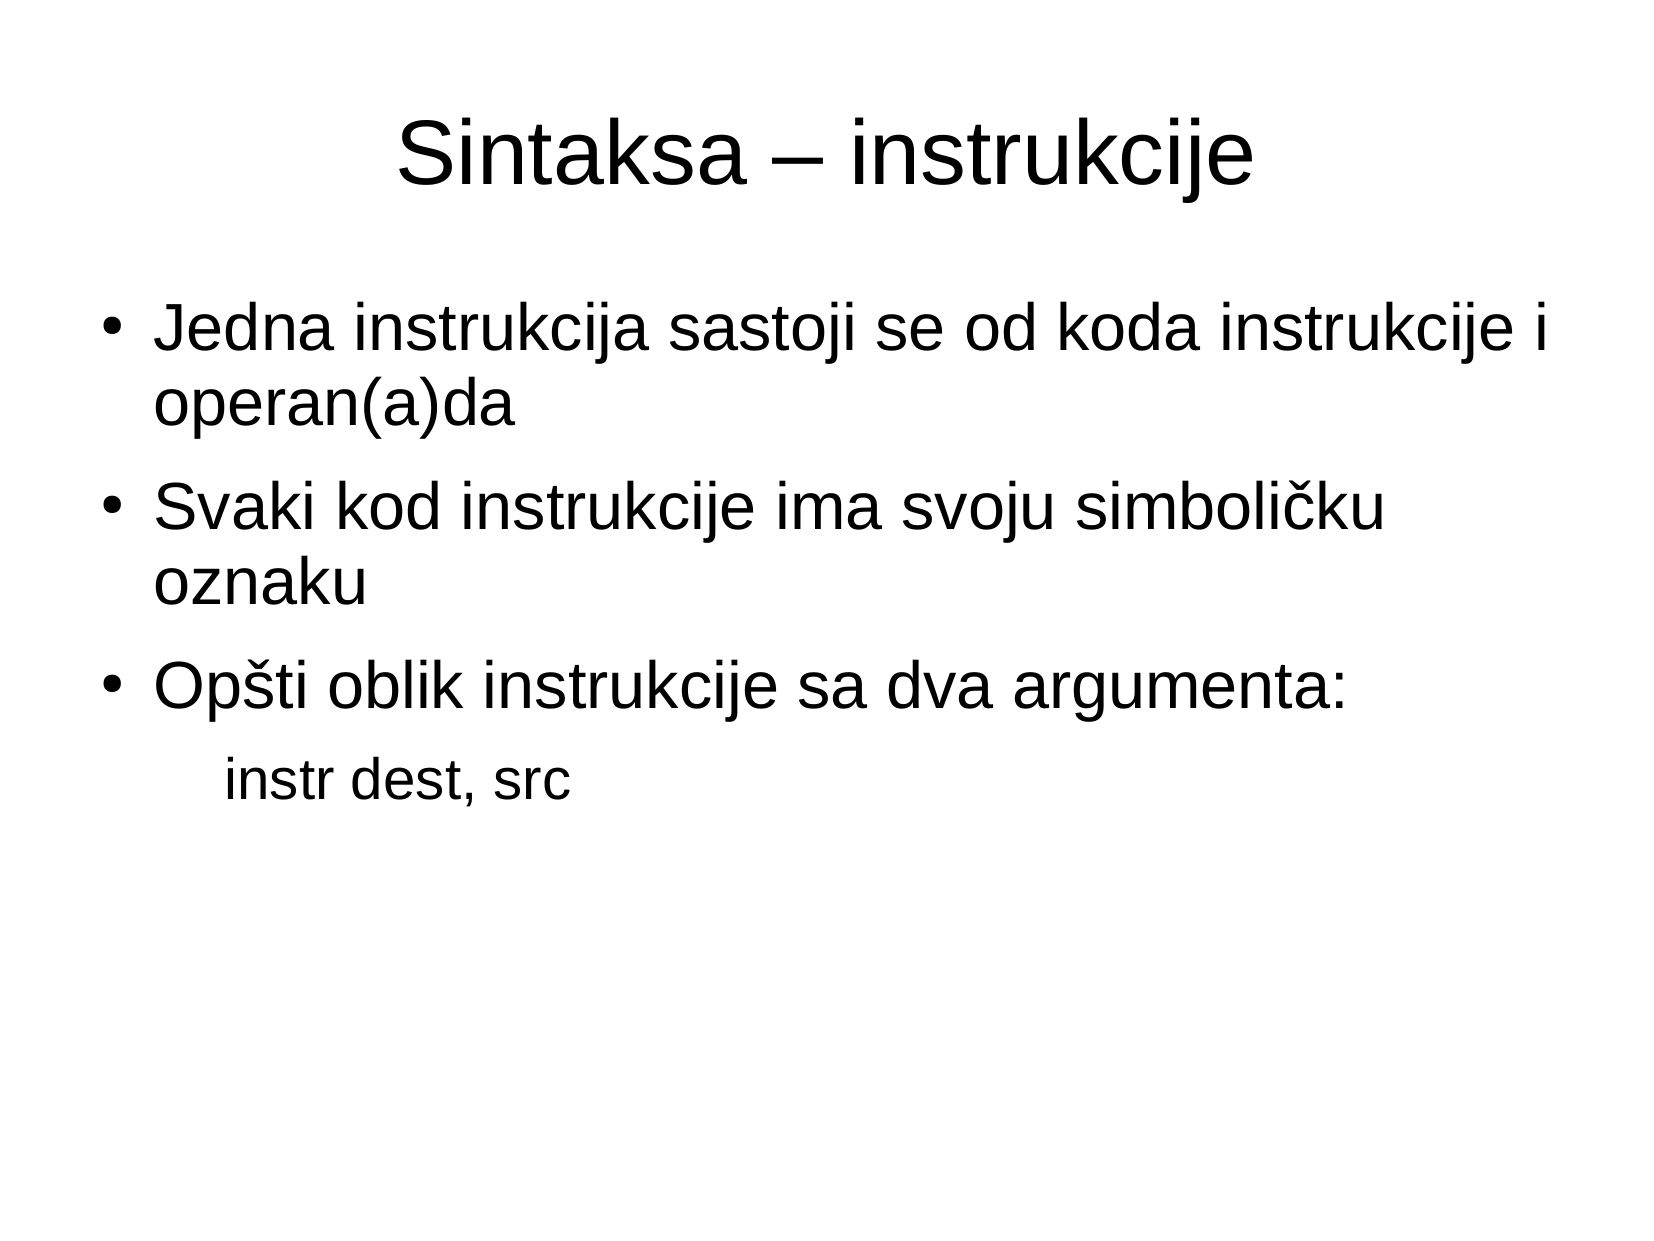

# Sintaksa – instrukcije
Jedna instrukcija sastoji se od koda instrukcije i operan(a)da
Svaki kod instrukcije ima svoju simboličku oznaku
Opšti oblik instrukcije sa dva argumenta:
instr dest, src